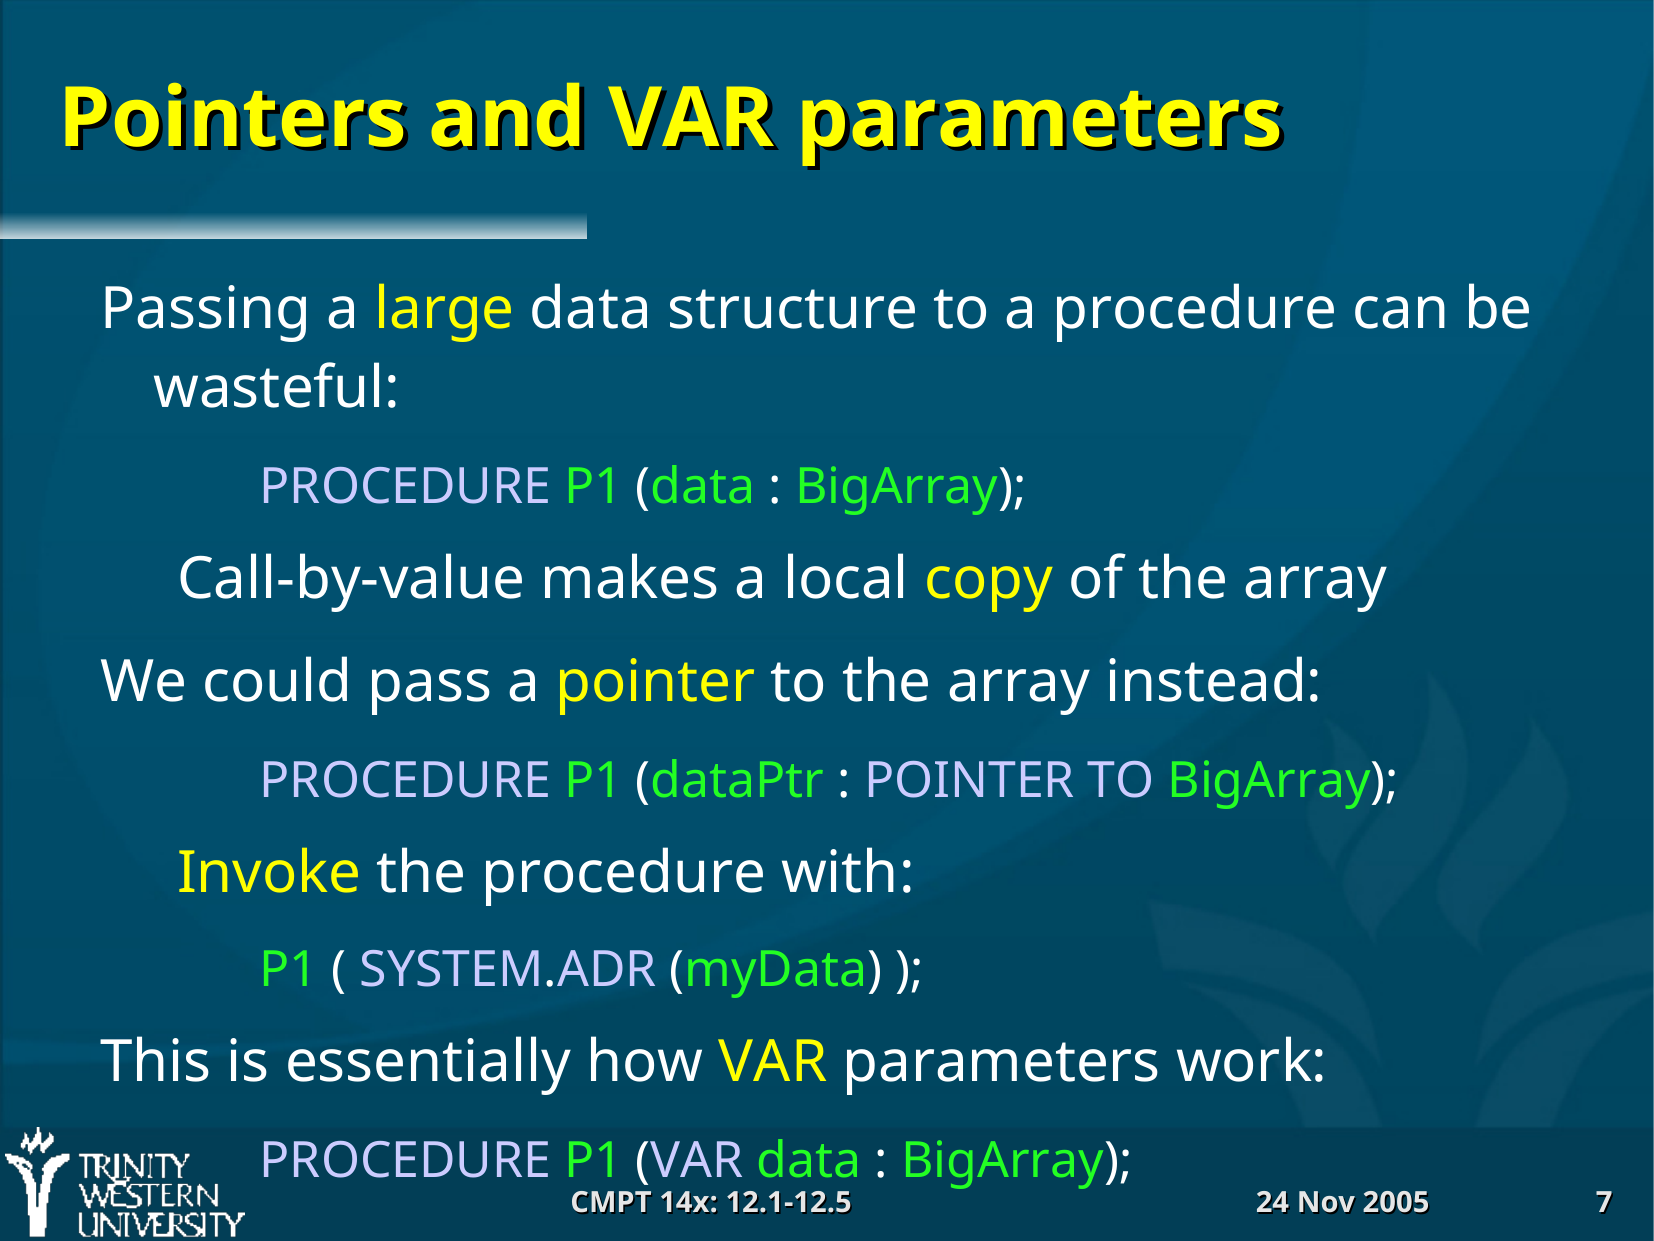

# Pointers and VAR parameters
Passing a large data structure to a procedure can be wasteful:
PROCEDURE P1 (data : BigArray);
Call-by-value makes a local copy of the array
We could pass a pointer to the array instead:
PROCEDURE P1 (dataPtr : POINTER TO BigArray);
Invoke the procedure with:
P1 ( SYSTEM.ADR (myData) );
This is essentially how VAR parameters work:
PROCEDURE P1 (VAR data : BigArray);
CMPT 14x: 12.1-12.5
24 Nov 2005
7